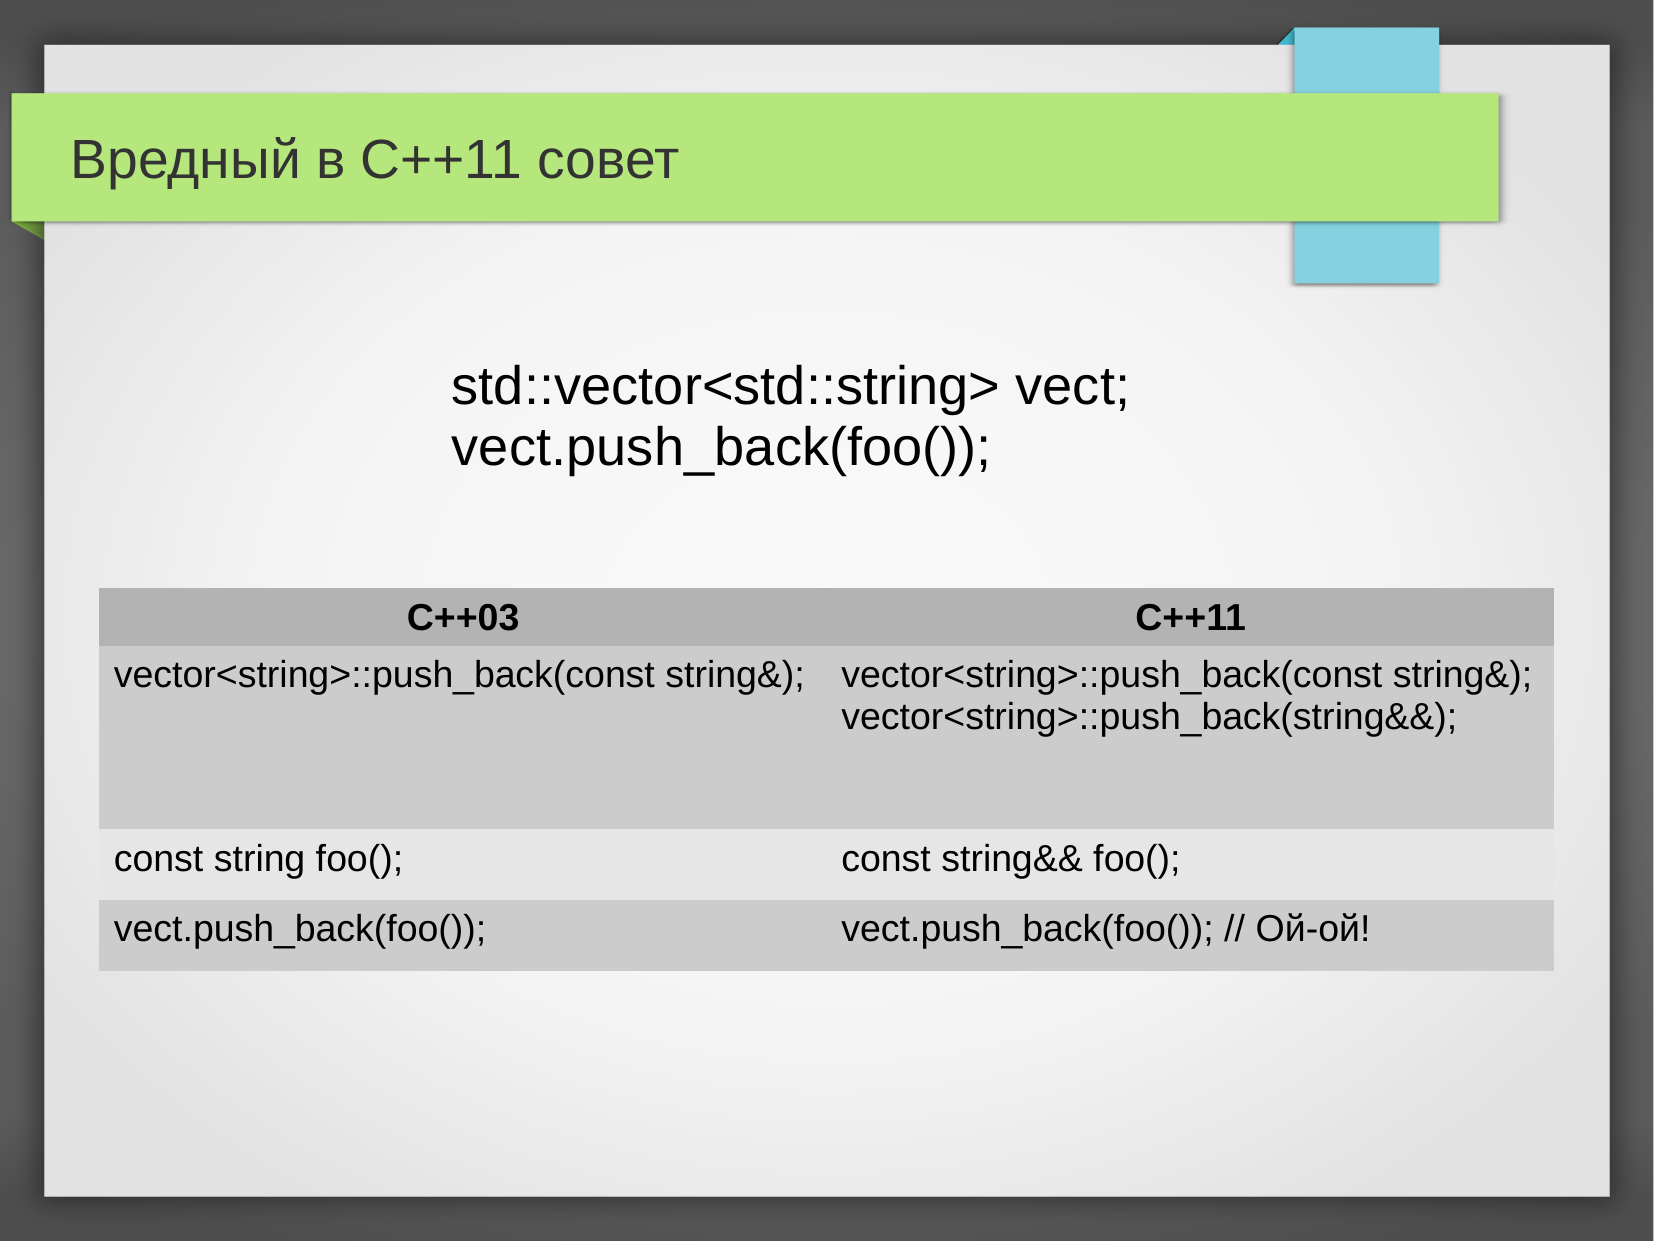

# Вредный в С++11 совет
std::vector<std::string> vect;
vect.push_back(foo());
| C++03 | C++11 |
| --- | --- |
| vector<string>::push\_back(const string&); | vector<string>::push\_back(const string&); vector<string>::push\_back(string&&); |
| const string foo(); | const string&& foo(); |
| vect.push\_back(foo()); | vect.push\_back(foo()); // Ой-ой! |